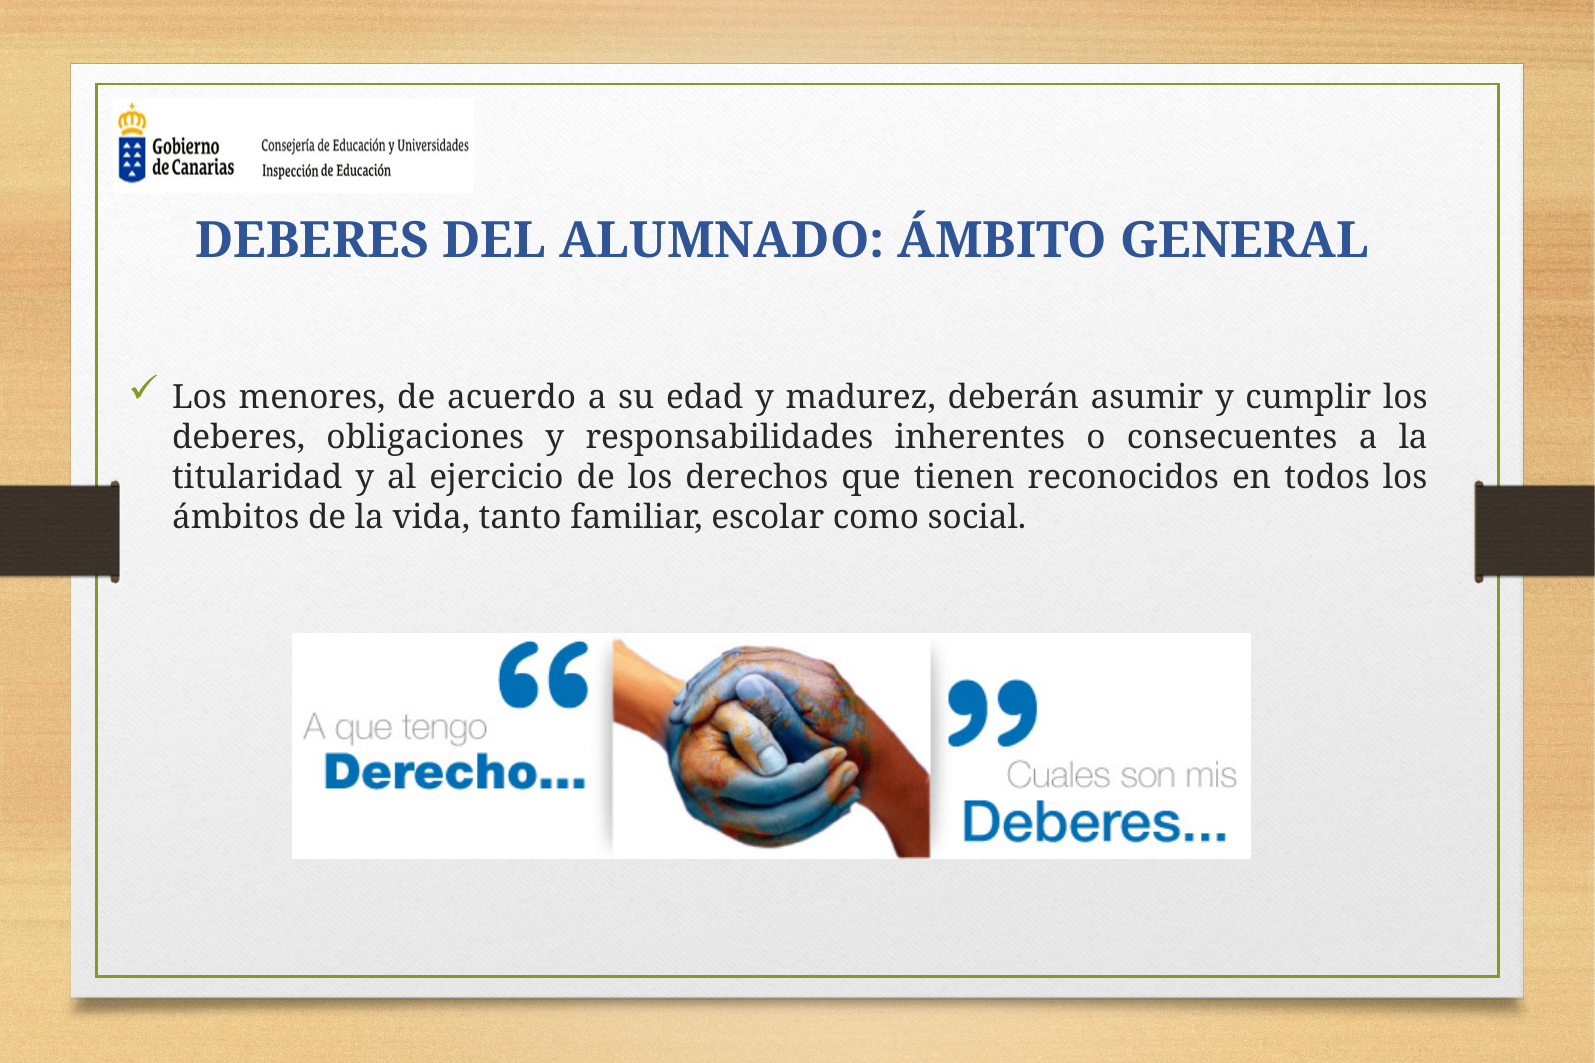

DEBERES DEL ALUMNADO: ÁMBITO GENERAL
Los menores, de acuerdo a su edad y madurez, deberán asumir y cumplir los deberes, obligaciones y responsabilidades inherentes o consecuentes a la titularidad y al ejercicio de los derechos que tienen reconocidos en todos los ámbitos de la vida, tanto familiar, escolar como social.